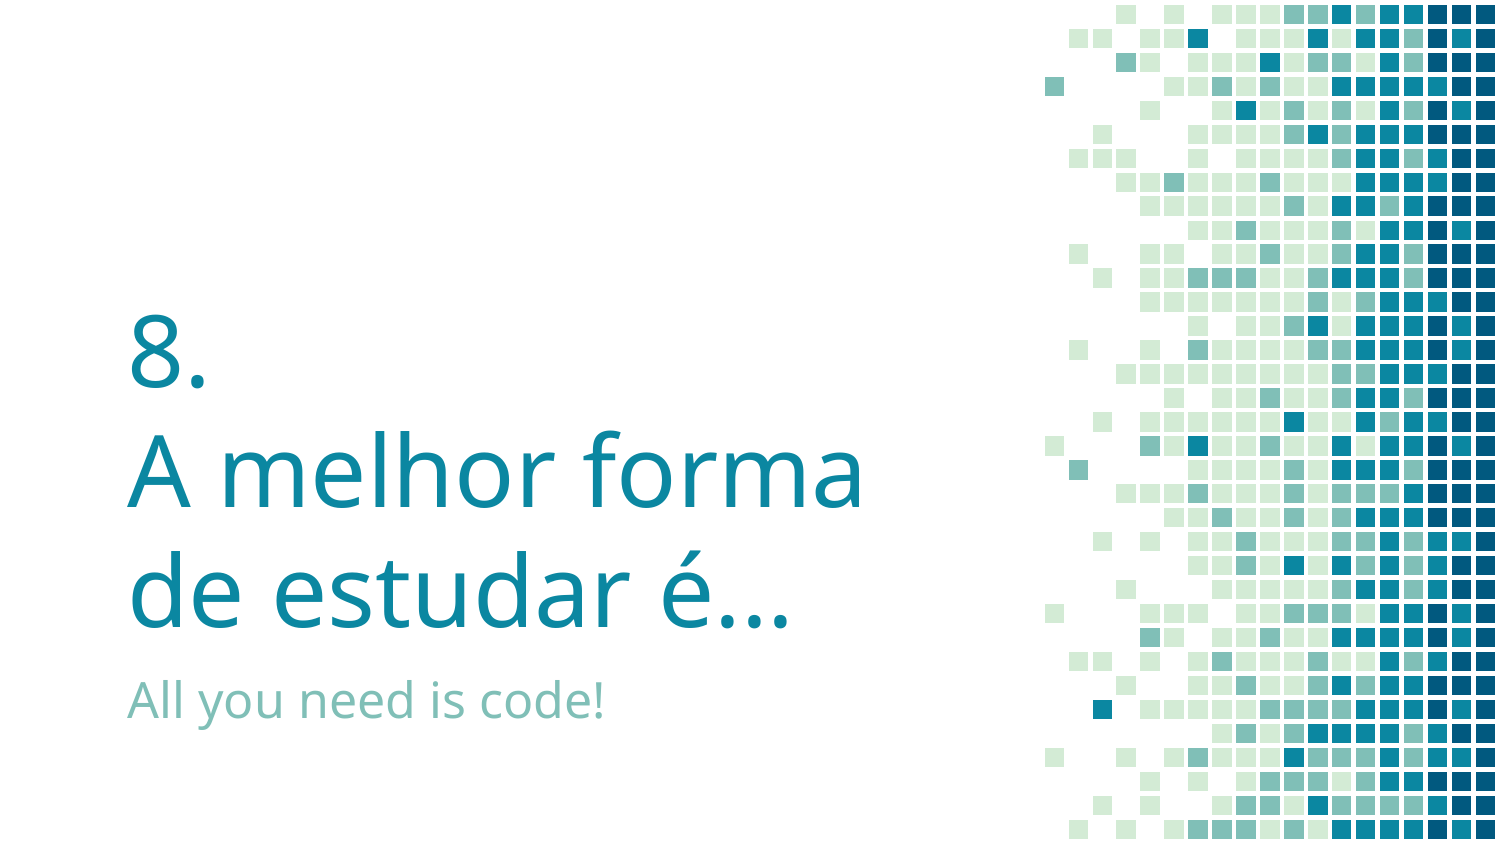

# 8. A melhor forma de estudar é...
All you need is code!